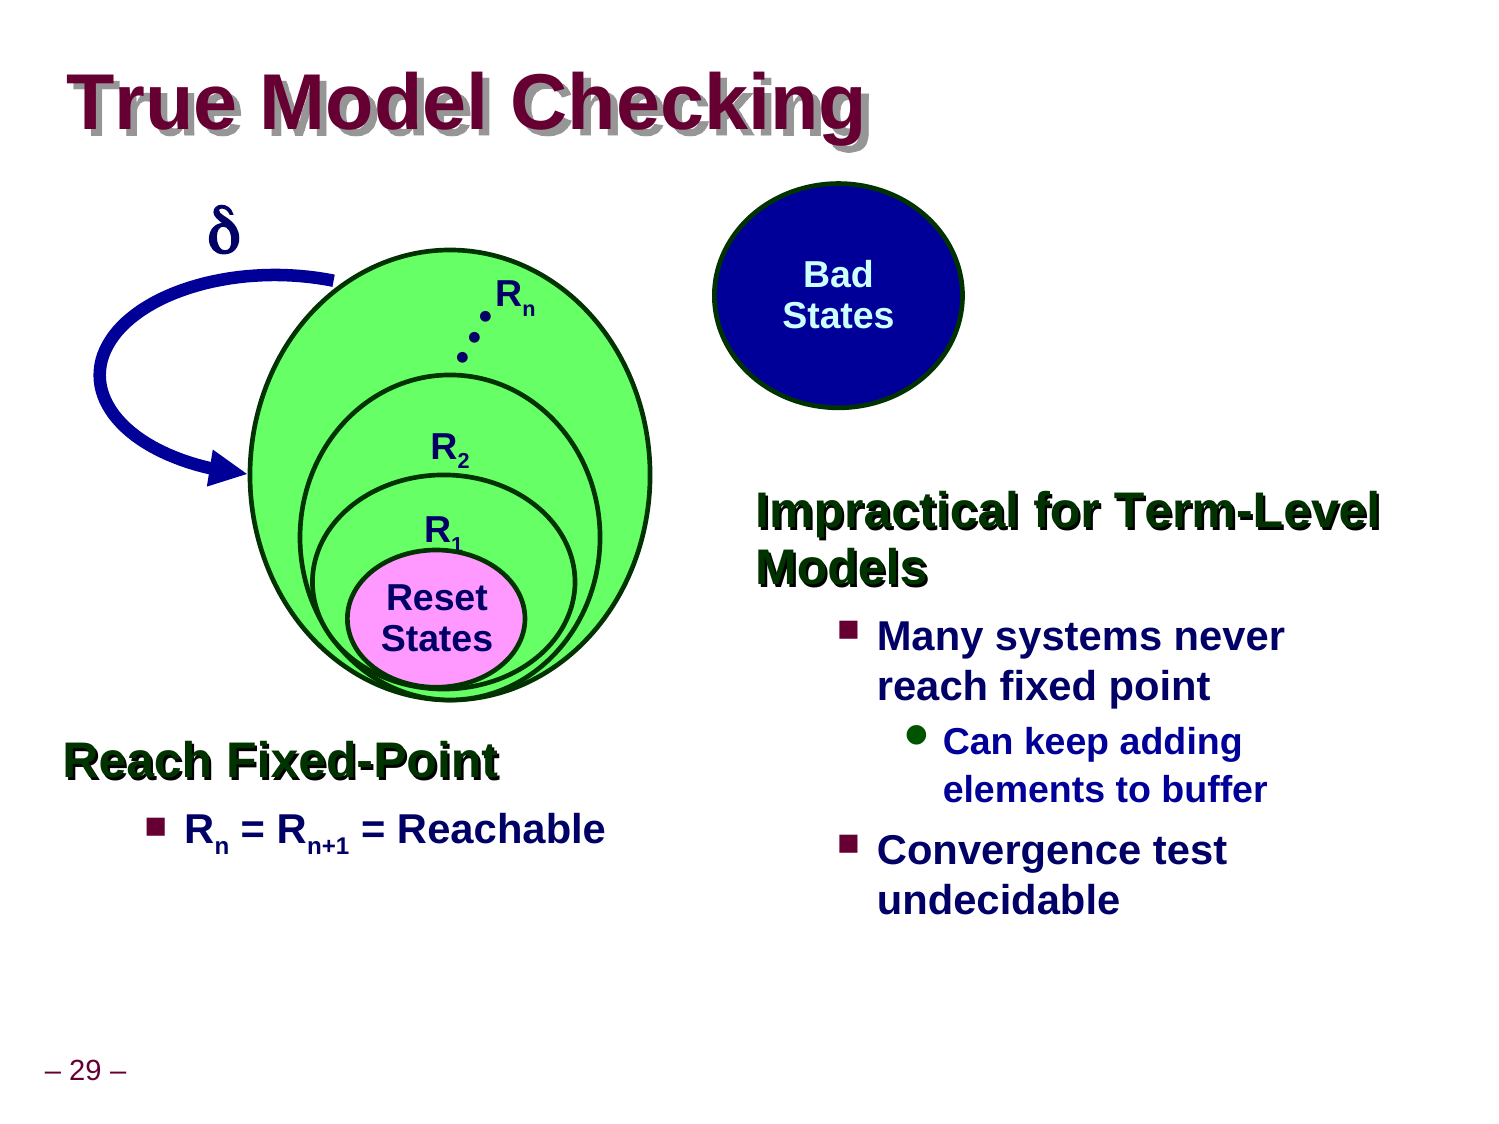

# True Model Checking
Bad
States

Rn
• • •
R2
Impractical for Term-Level Models
Many systems never reach fixed point
Can keep adding elements to buffer
Convergence test undecidable
R1
Reset
States
Reach Fixed-Point
Rn = Rn+1 = Reachable